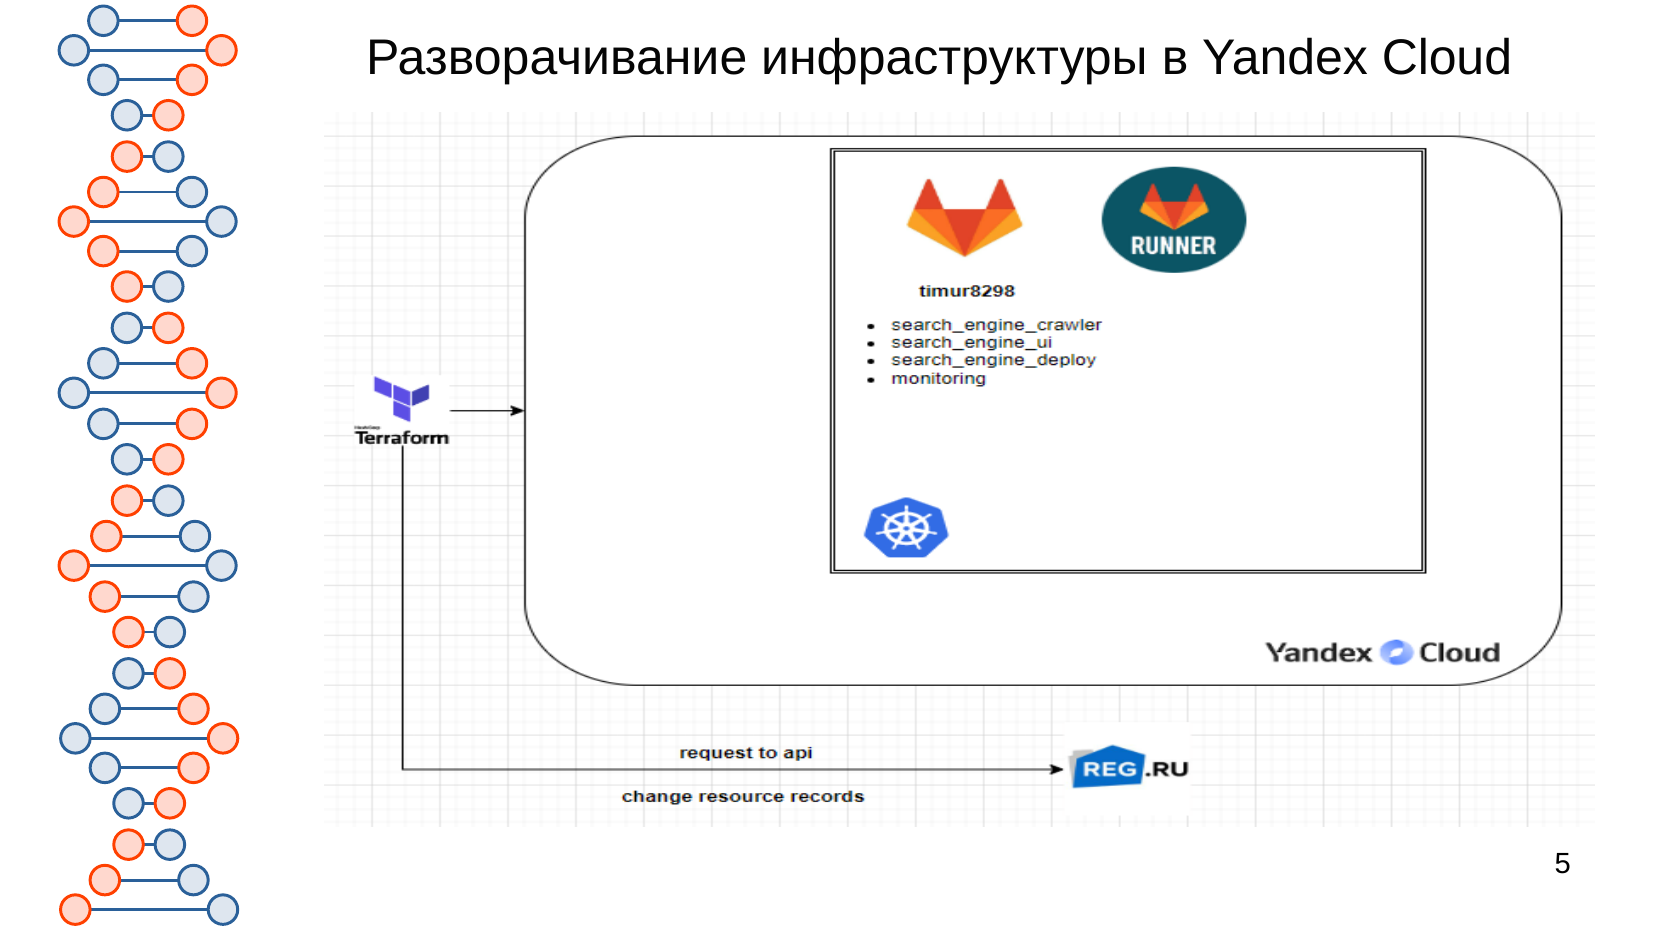

# Разворачивание инфраструктуры в Yandex Cloud
5